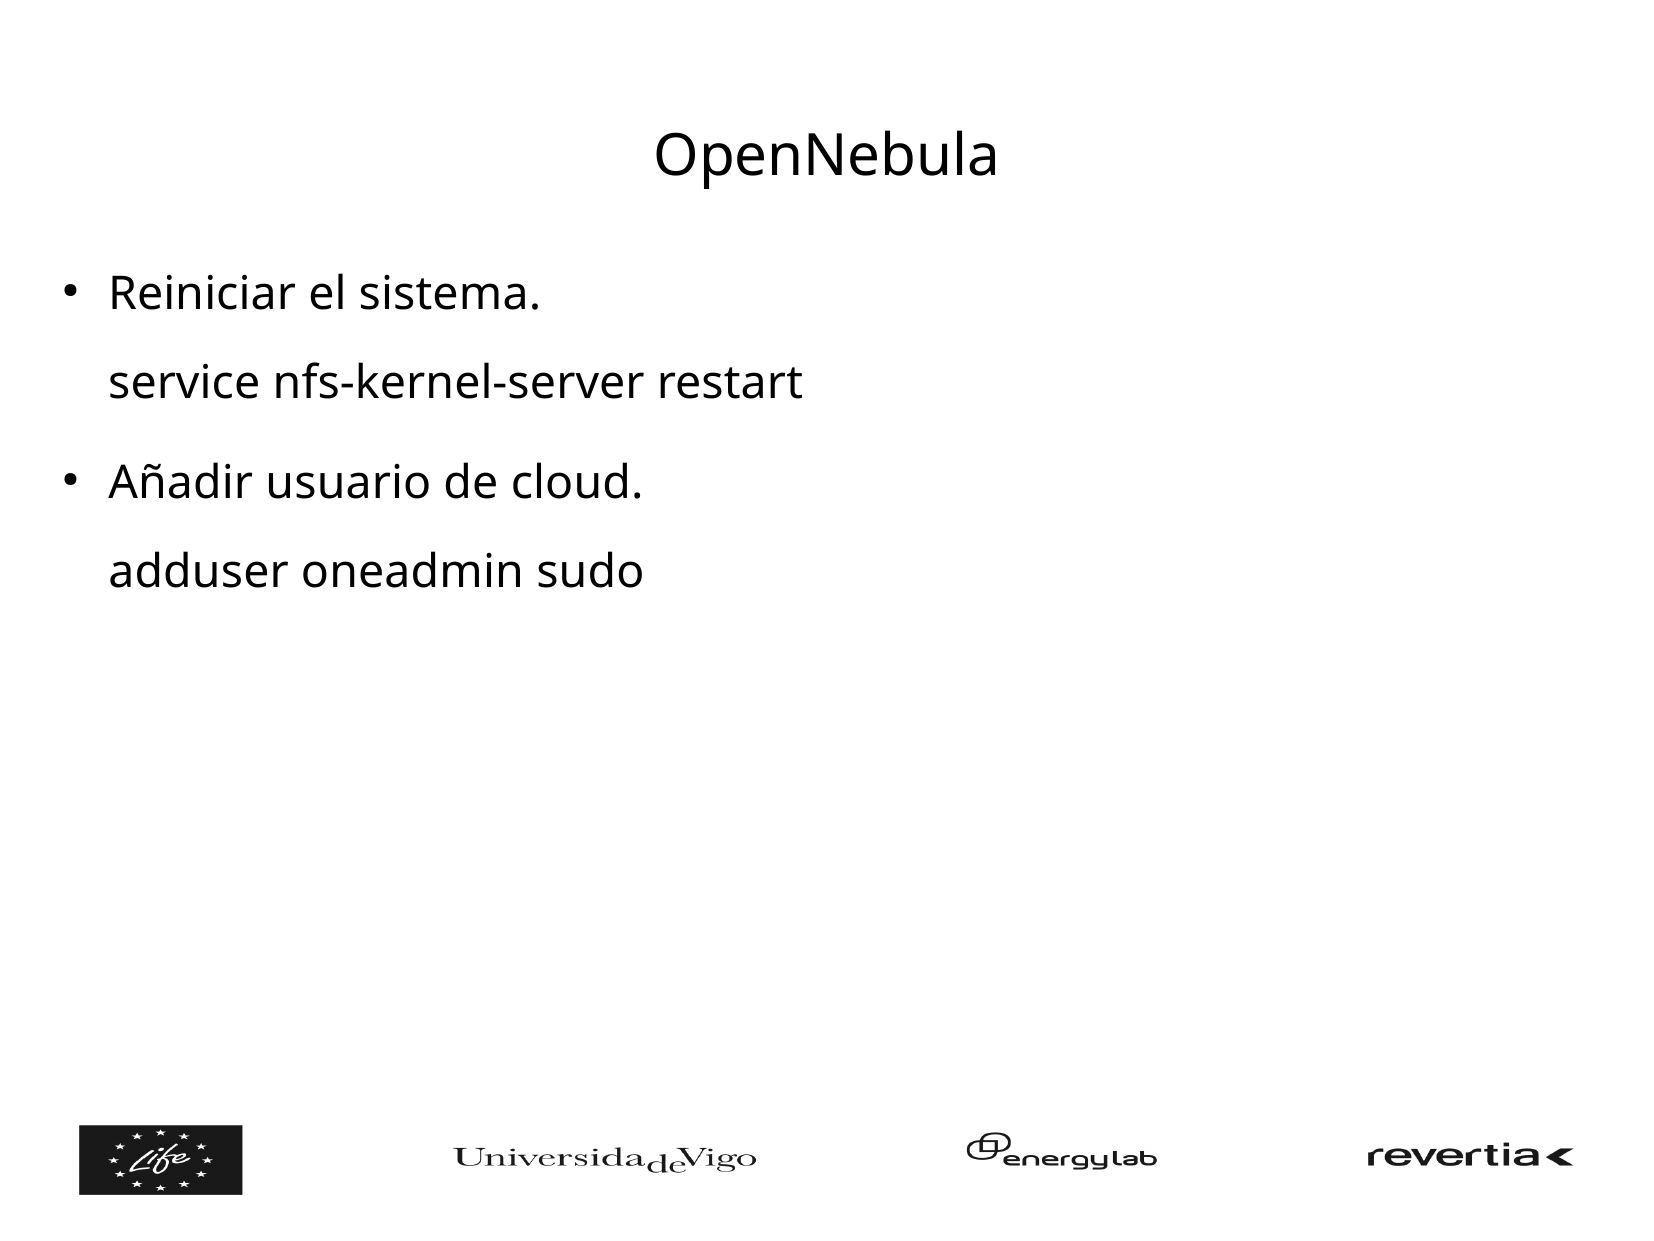

# OpenNebula
Reiniciar el sistema.
service nfs-kernel-server restart
Añadir usuario de cloud.
adduser oneadmin sudo